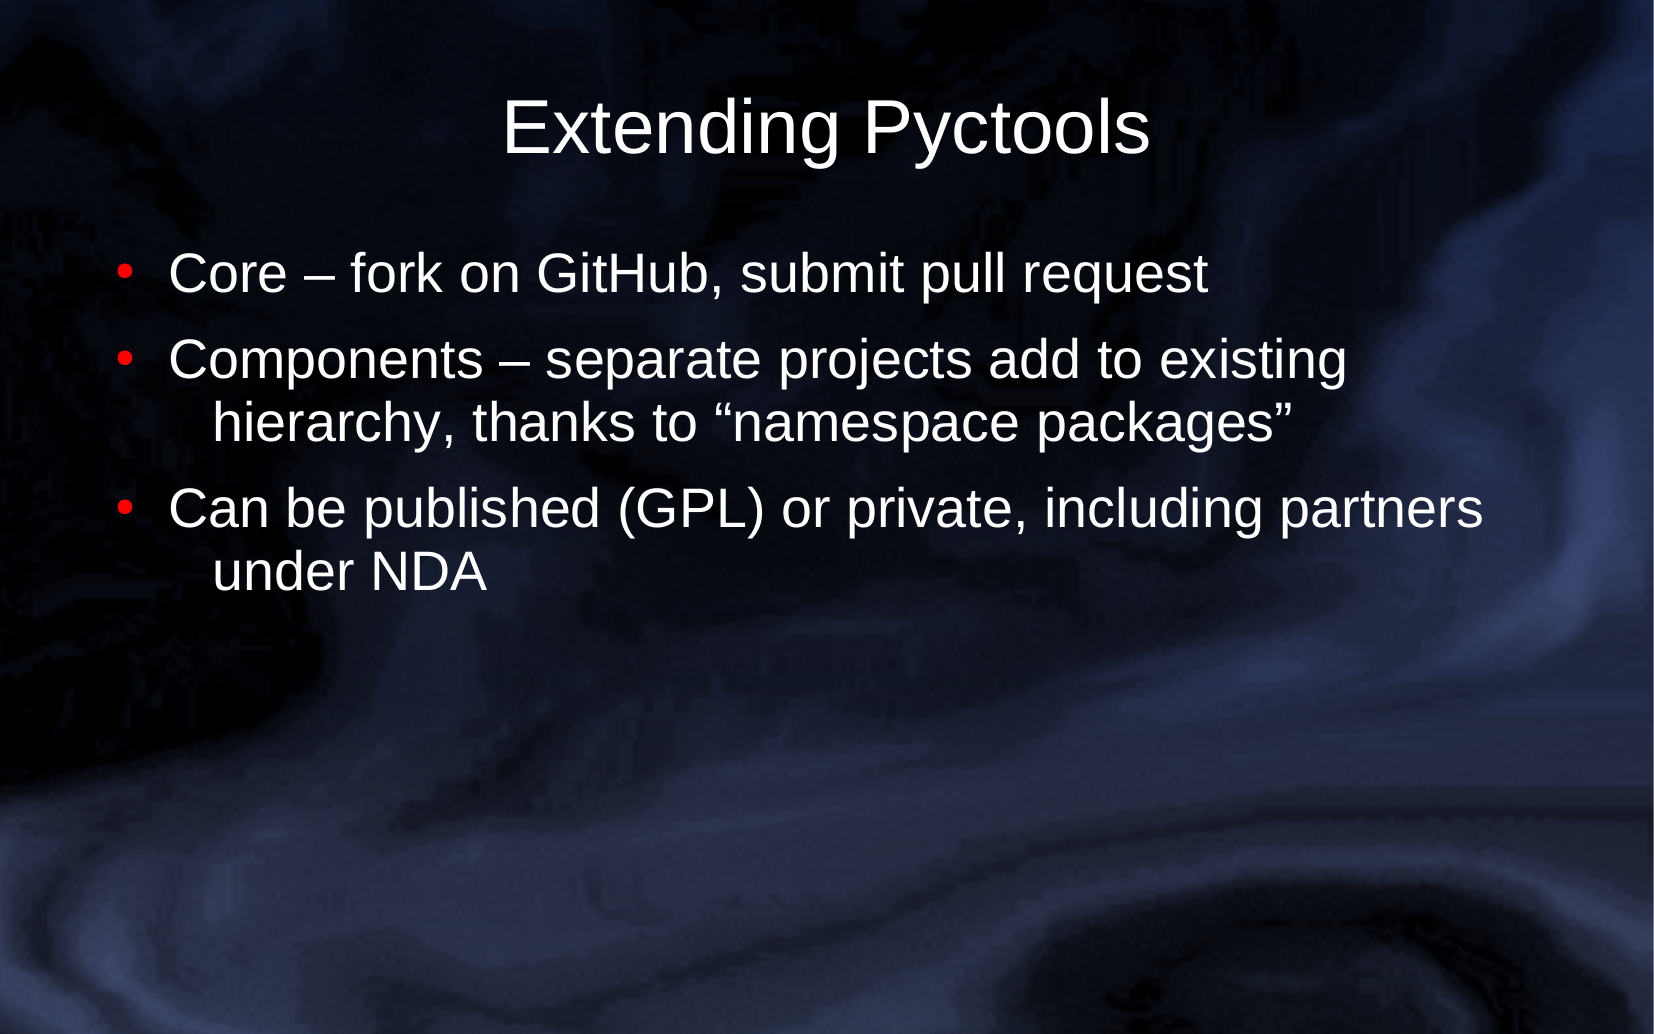

# Extending Pyctools
Core – fork on GitHub, submit pull request
Components – separate projects add to existing hierarchy, thanks to “namespace packages”
Can be published (GPL) or private, including partners under NDA